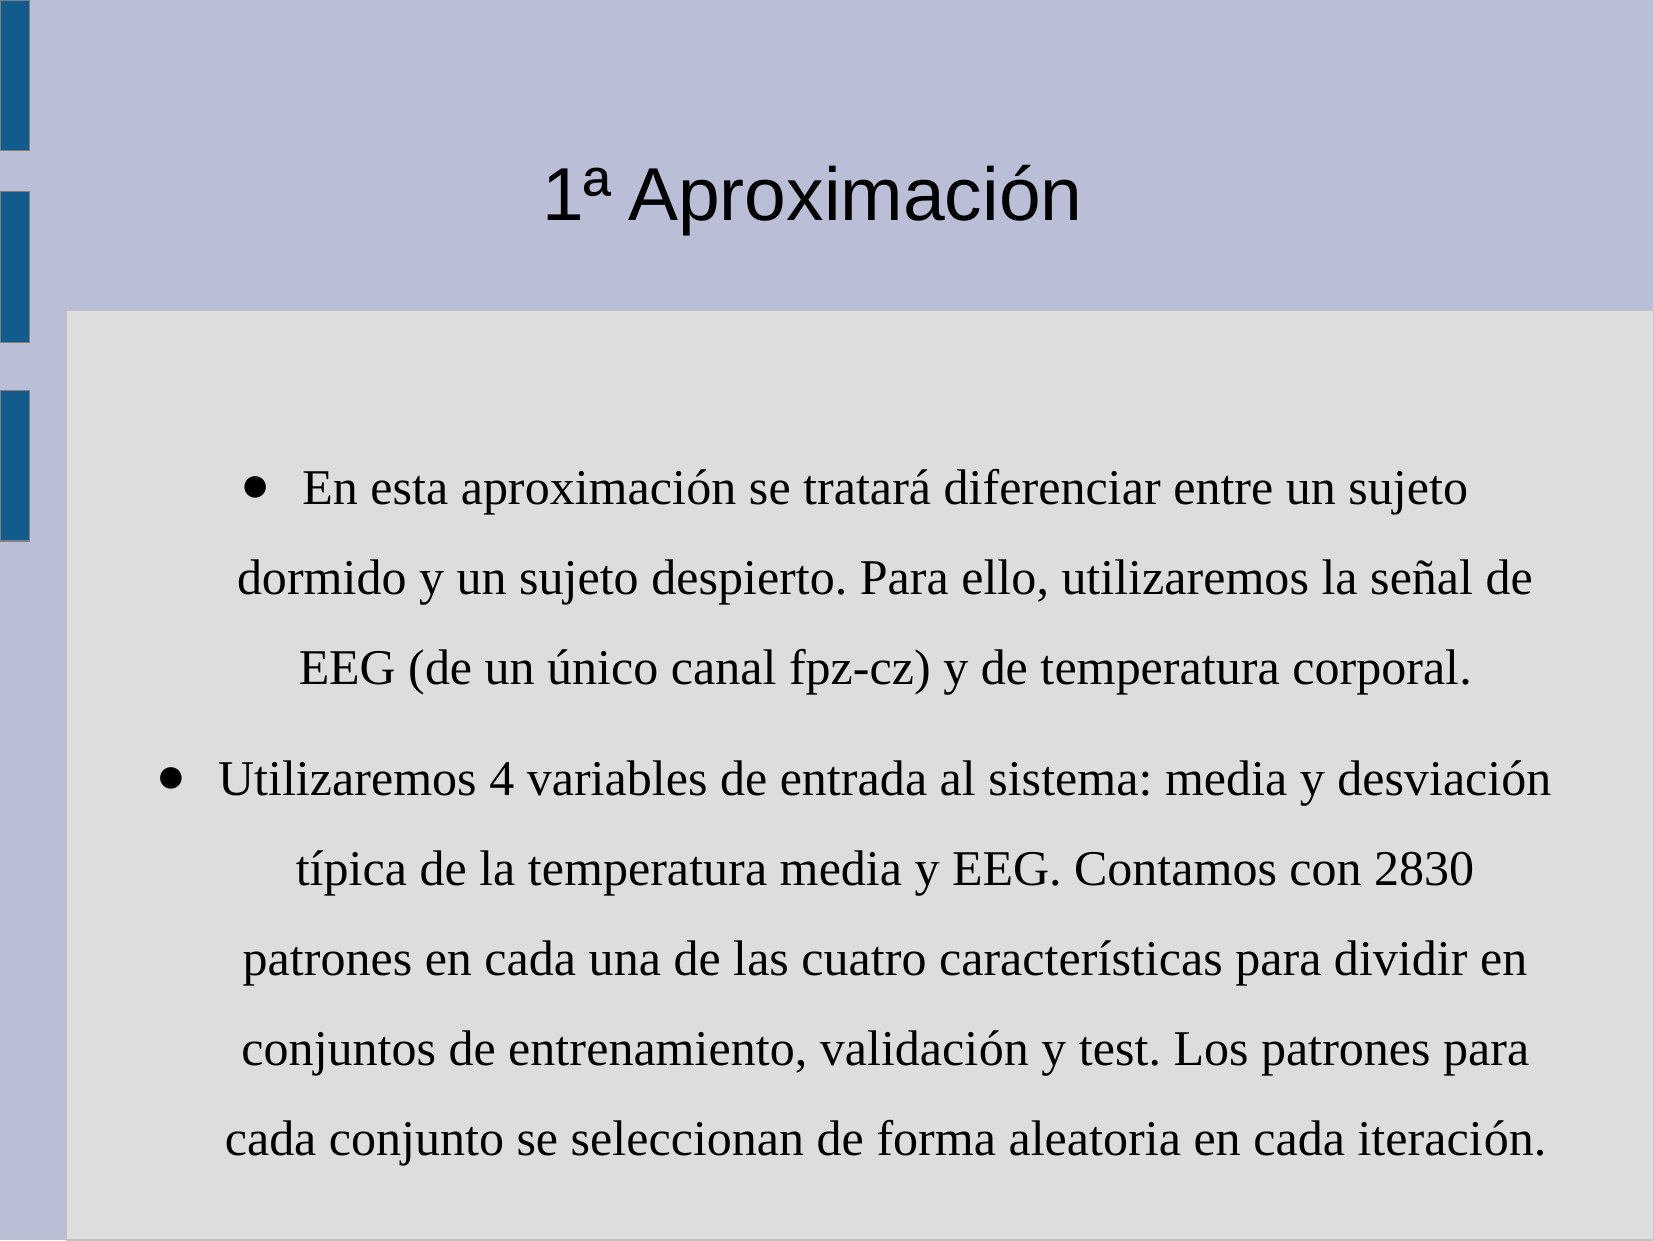

# 1ª Aproximación
En esta aproximación se tratará diferenciar entre un sujeto dormido y un sujeto despierto. Para ello, utilizaremos la señal de EEG (de un único canal fpz-cz) y de temperatura corporal.
Utilizaremos 4 variables de entrada al sistema: media y desviación típica de la temperatura media y EEG. Contamos con 2830 patrones en cada una de las cuatro características para dividir en conjuntos de entrenamiento, validación y test. Los patrones para cada conjunto se seleccionan de forma aleatoria en cada iteración.